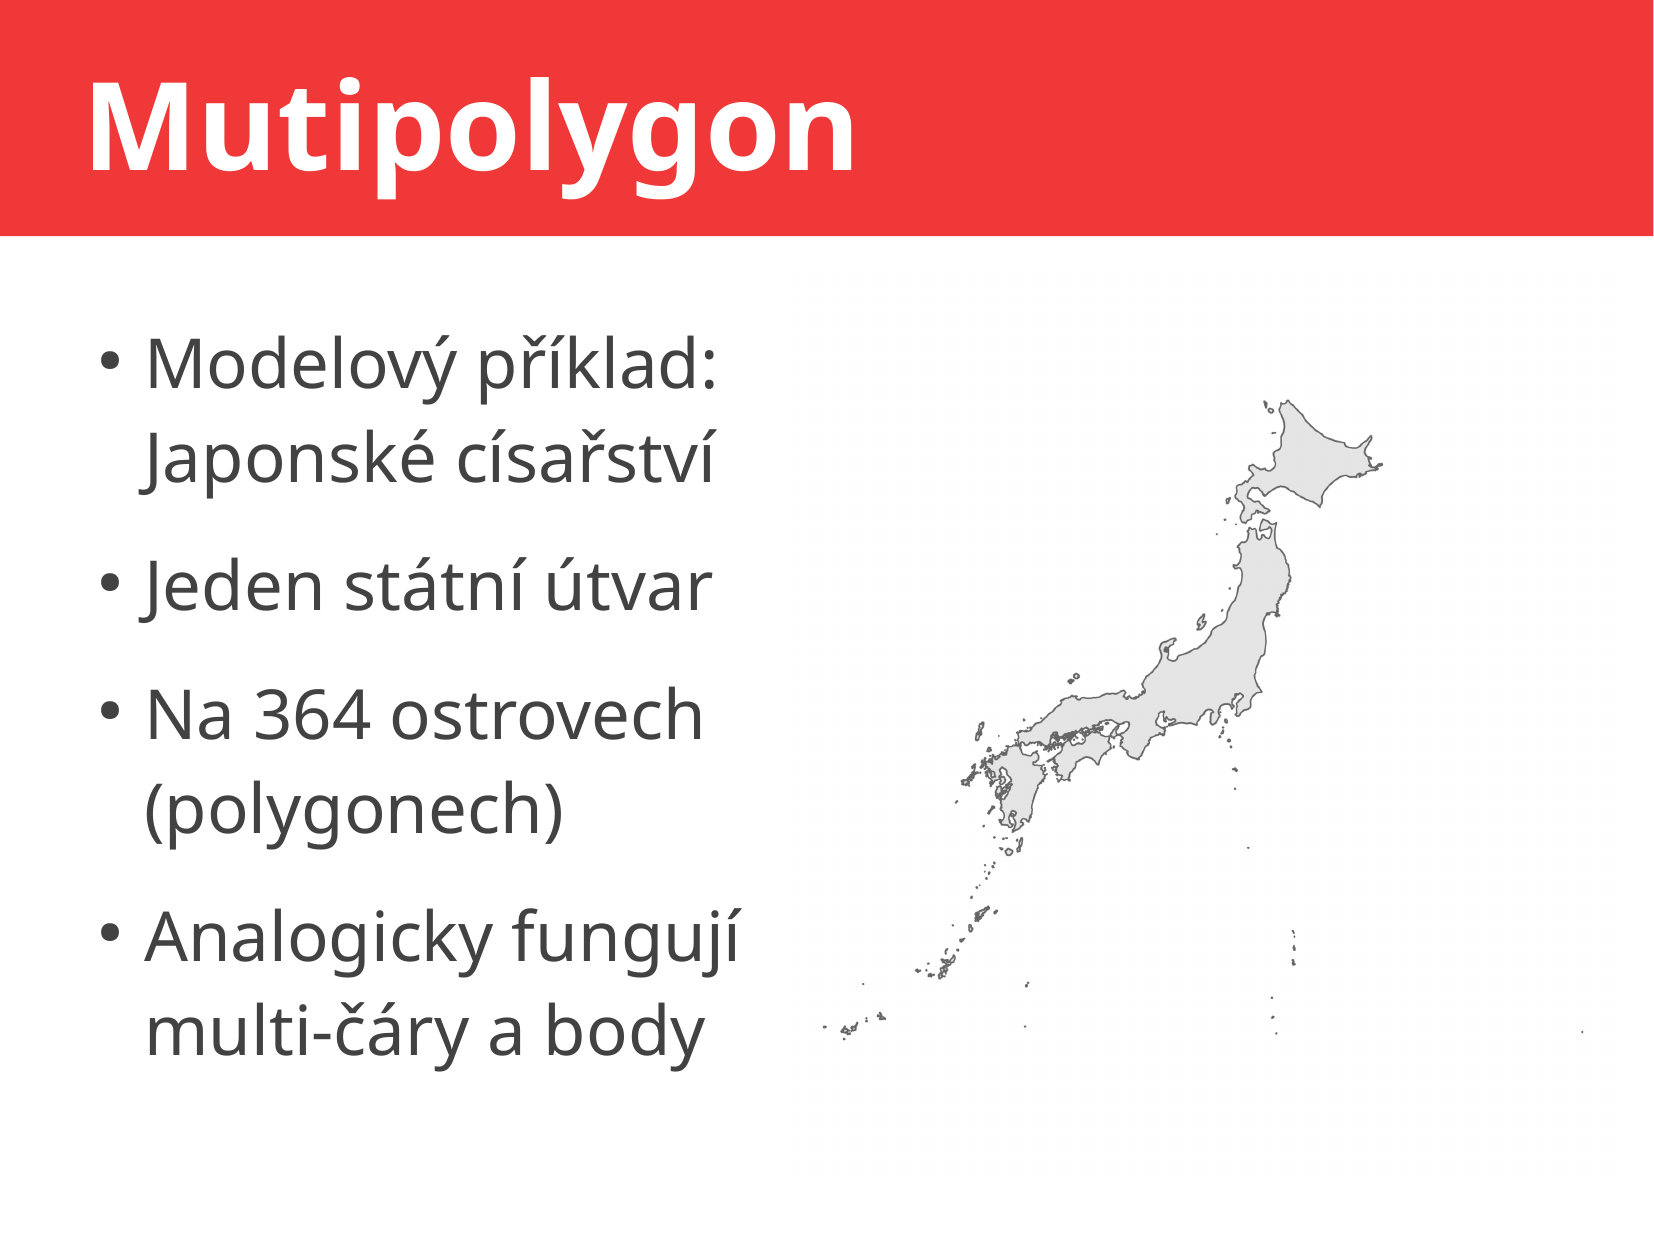

# Mutipolygon
Modelový příklad: Japonské císařství
Jeden státní útvar
Na 364 ostrovech (polygonech)
Analogicky fungují multi-čáry a body